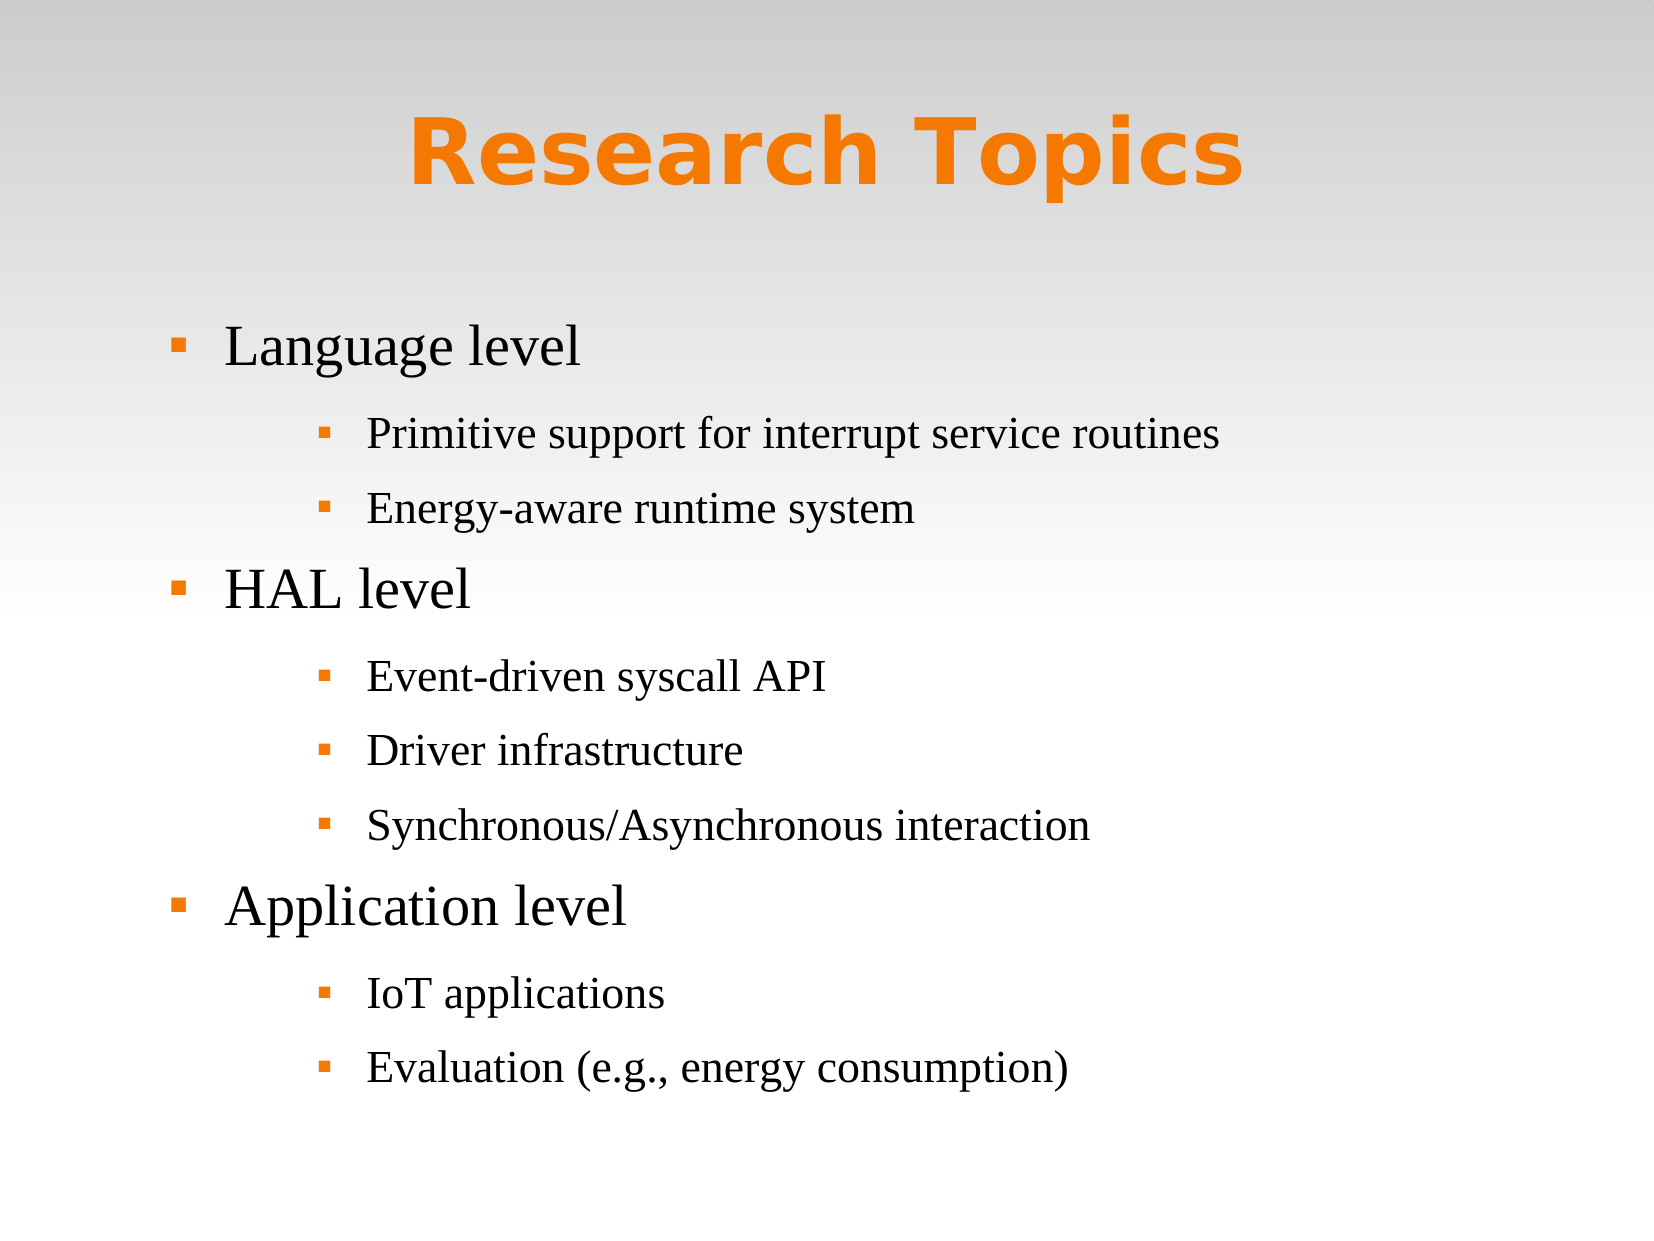

# Research Topics
Language level
Primitive support for interrupt service routines
Energy-aware runtime system
HAL level
Event-driven syscall API
Driver infrastructure
Synchronous/Asynchronous interaction
Application level
IoT applications
Evaluation (e.g., energy consumption)